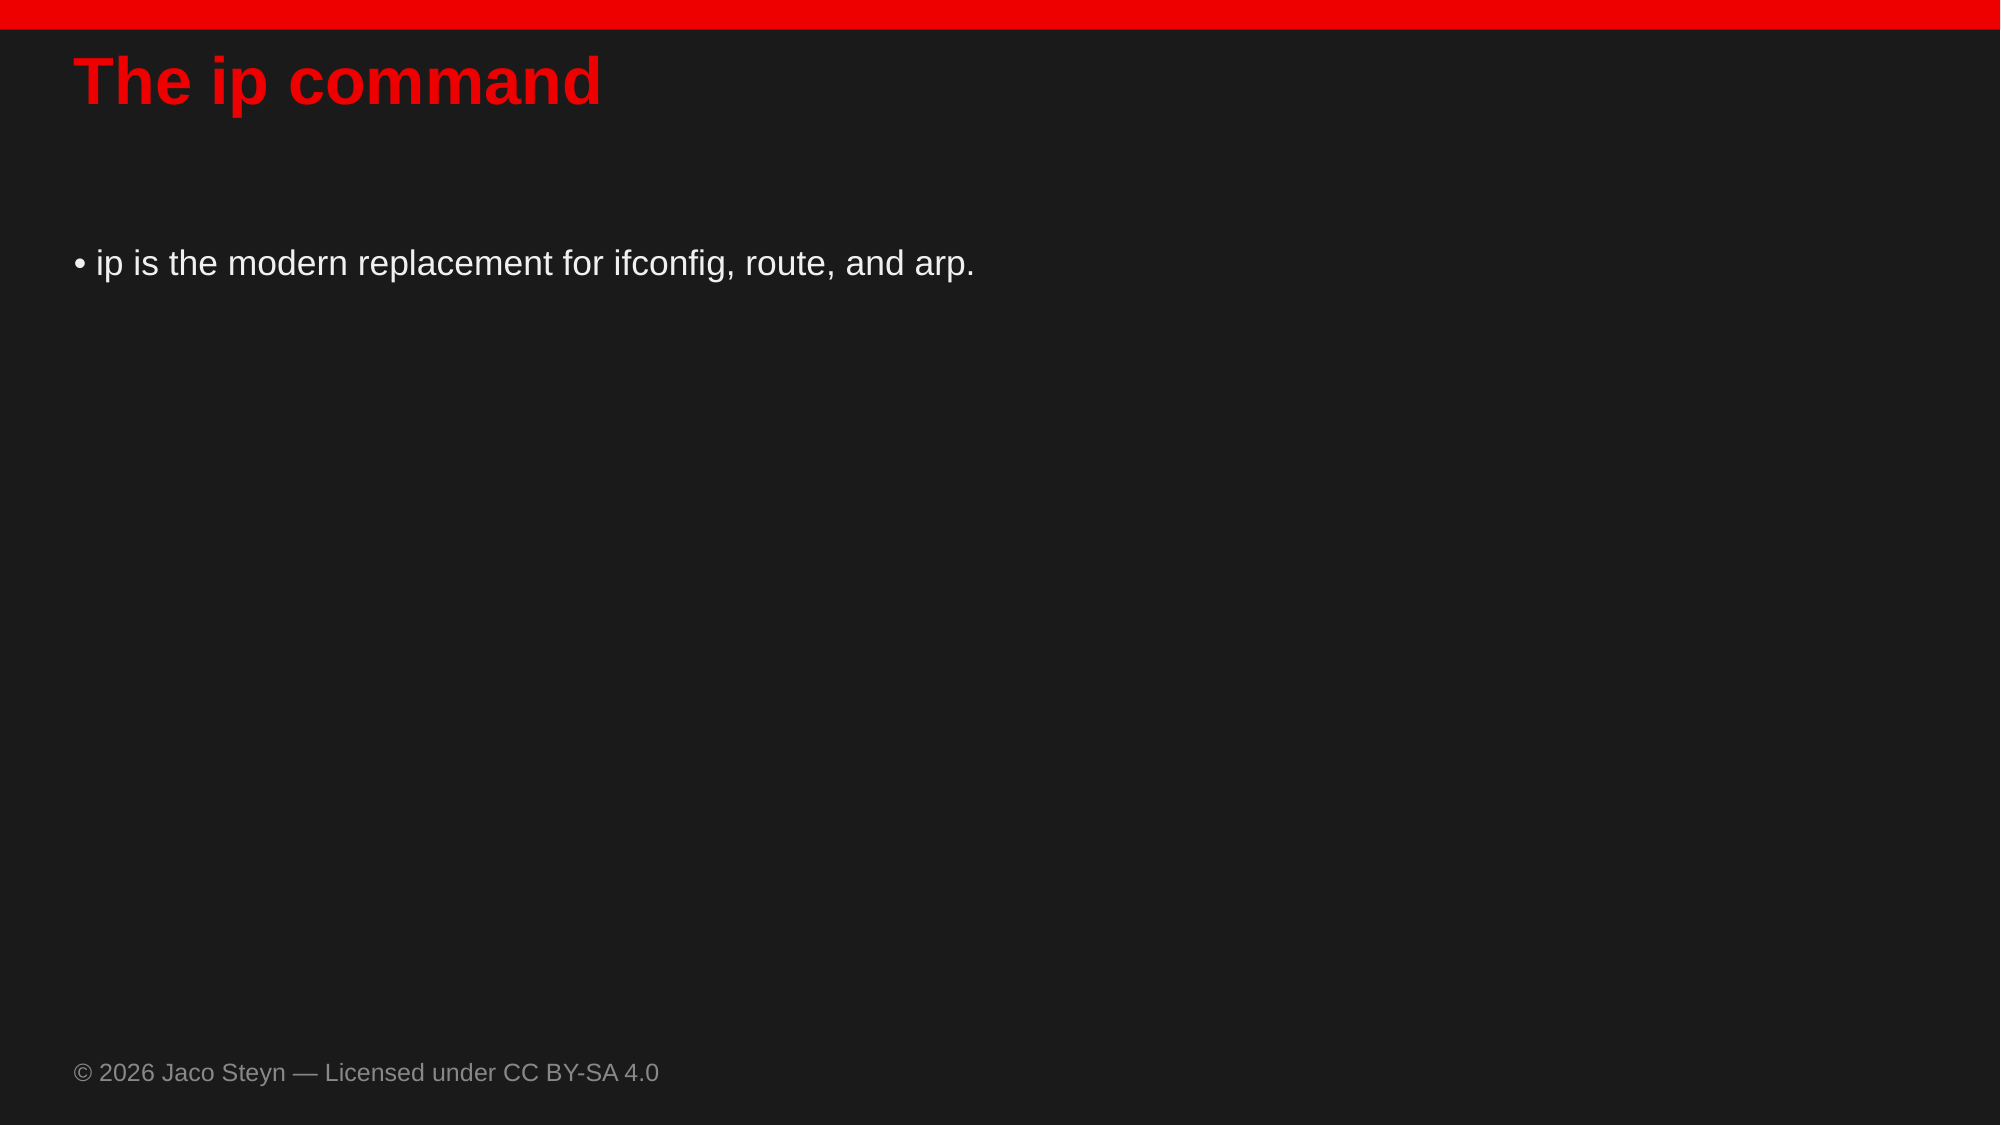

The ip command
• ip is the modern replacement for ifconfig, route, and arp.
© 2026 Jaco Steyn — Licensed under CC BY-SA 4.0